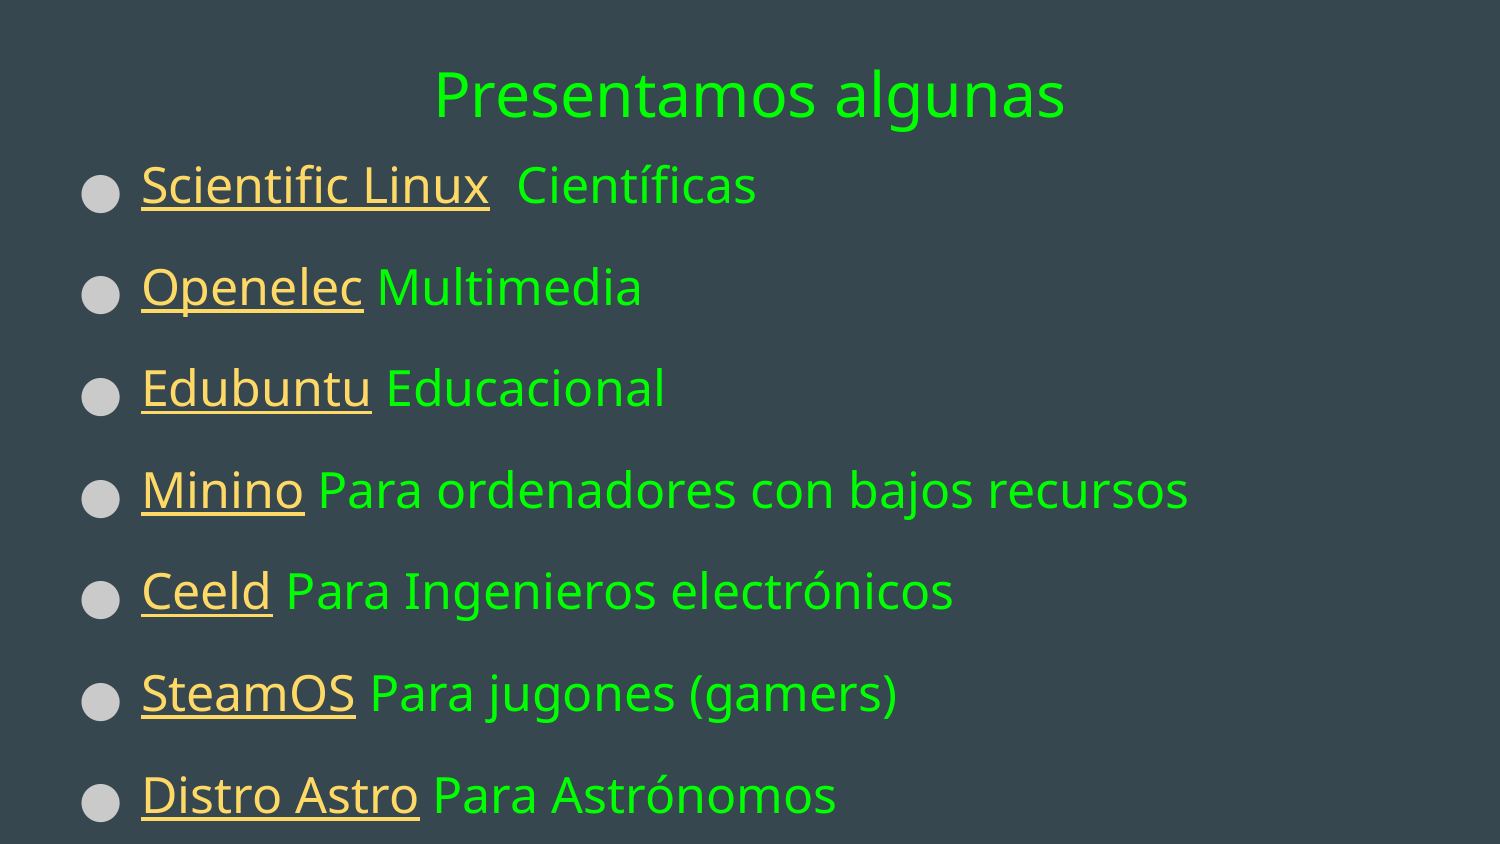

# Presentamos algunas
Scientific Linux Científicas
Openelec Multimedia
Edubuntu Educacional
Minino Para ordenadores con bajos recursos
Ceeld Para Ingenieros electrónicos
SteamOS Para jugones (gamers)
Distro Astro Para Astrónomos
ArtistxLinux Para artistas